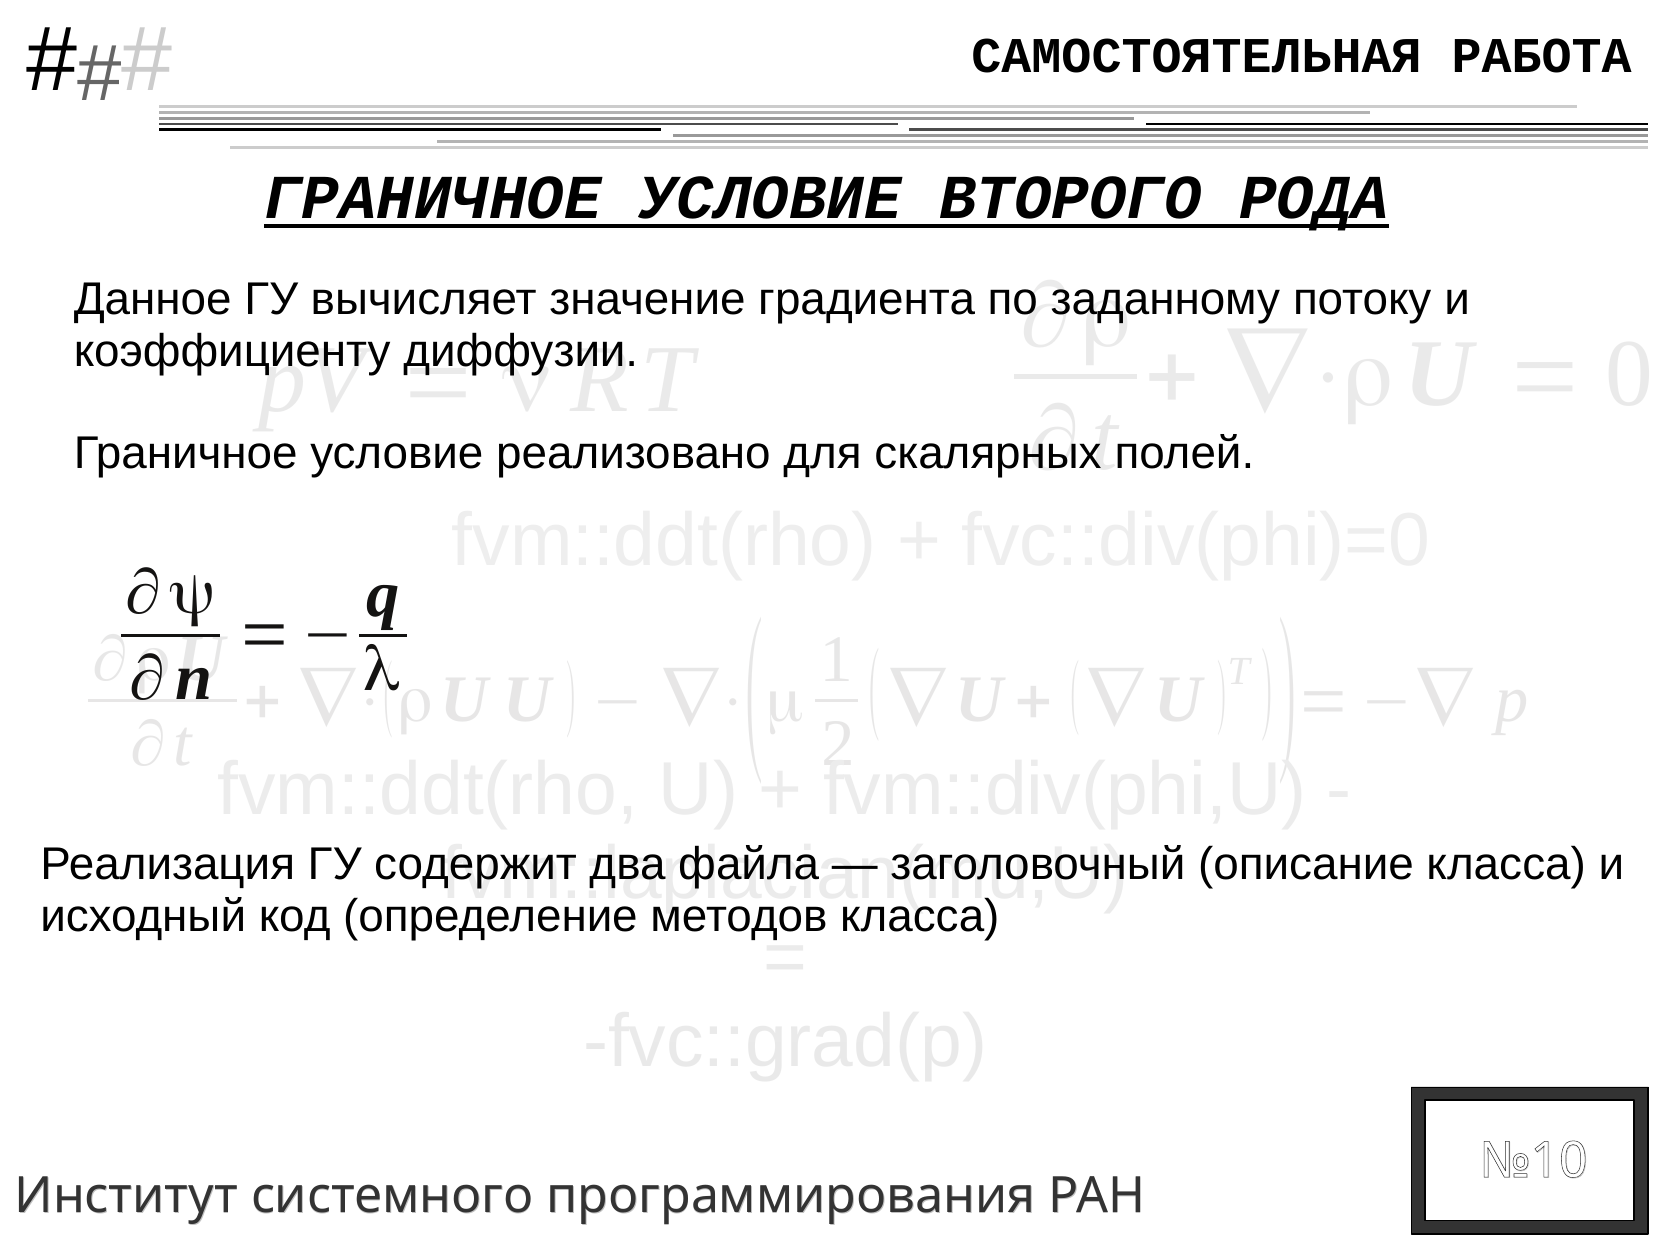

# ГРАНИЧНОЕ УСЛОВИЕ ВТОРОГО РОДА
Данное ГУ вычисляет значение градиента по заданному потоку и коэффициенту диффузии.
Граничное условие реализовано для скалярных полей.
Реализация ГУ содержит два файла — заголовочный (описание класса) и исходный код (определение методов класса)